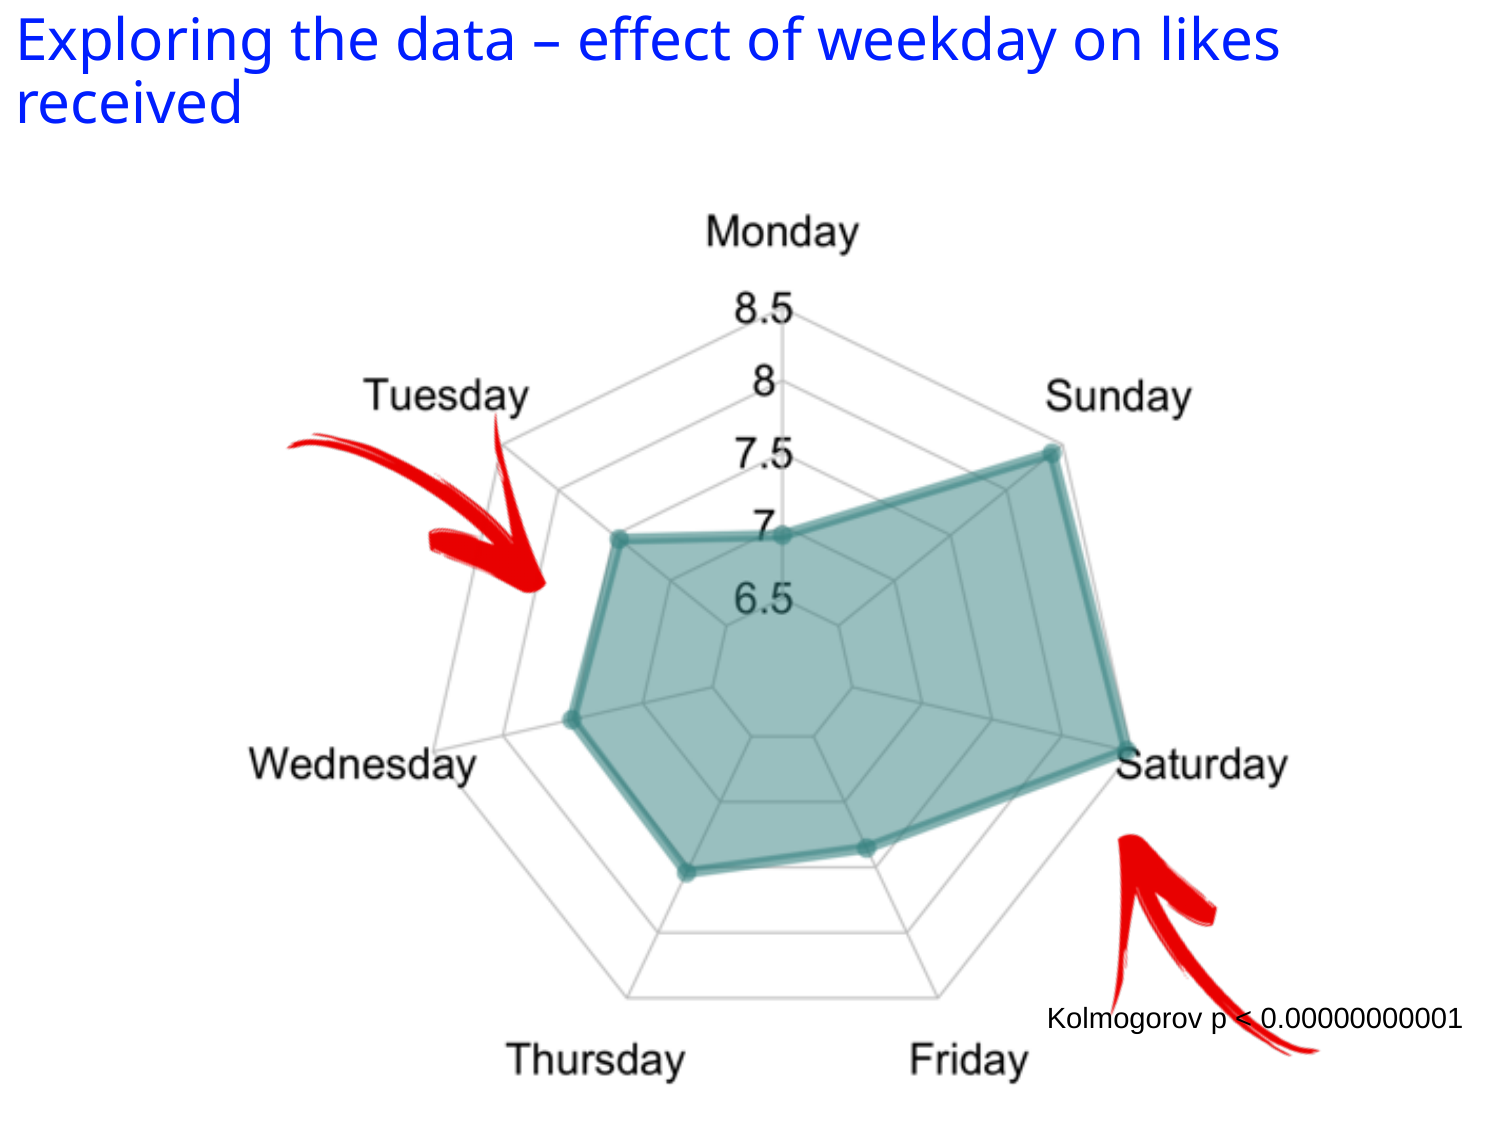

# Exploring the data – effect of weekday on likes received
Kolmogorov p < 0.00000000001
Ballester&Berengueres
#pyDataBCN2017